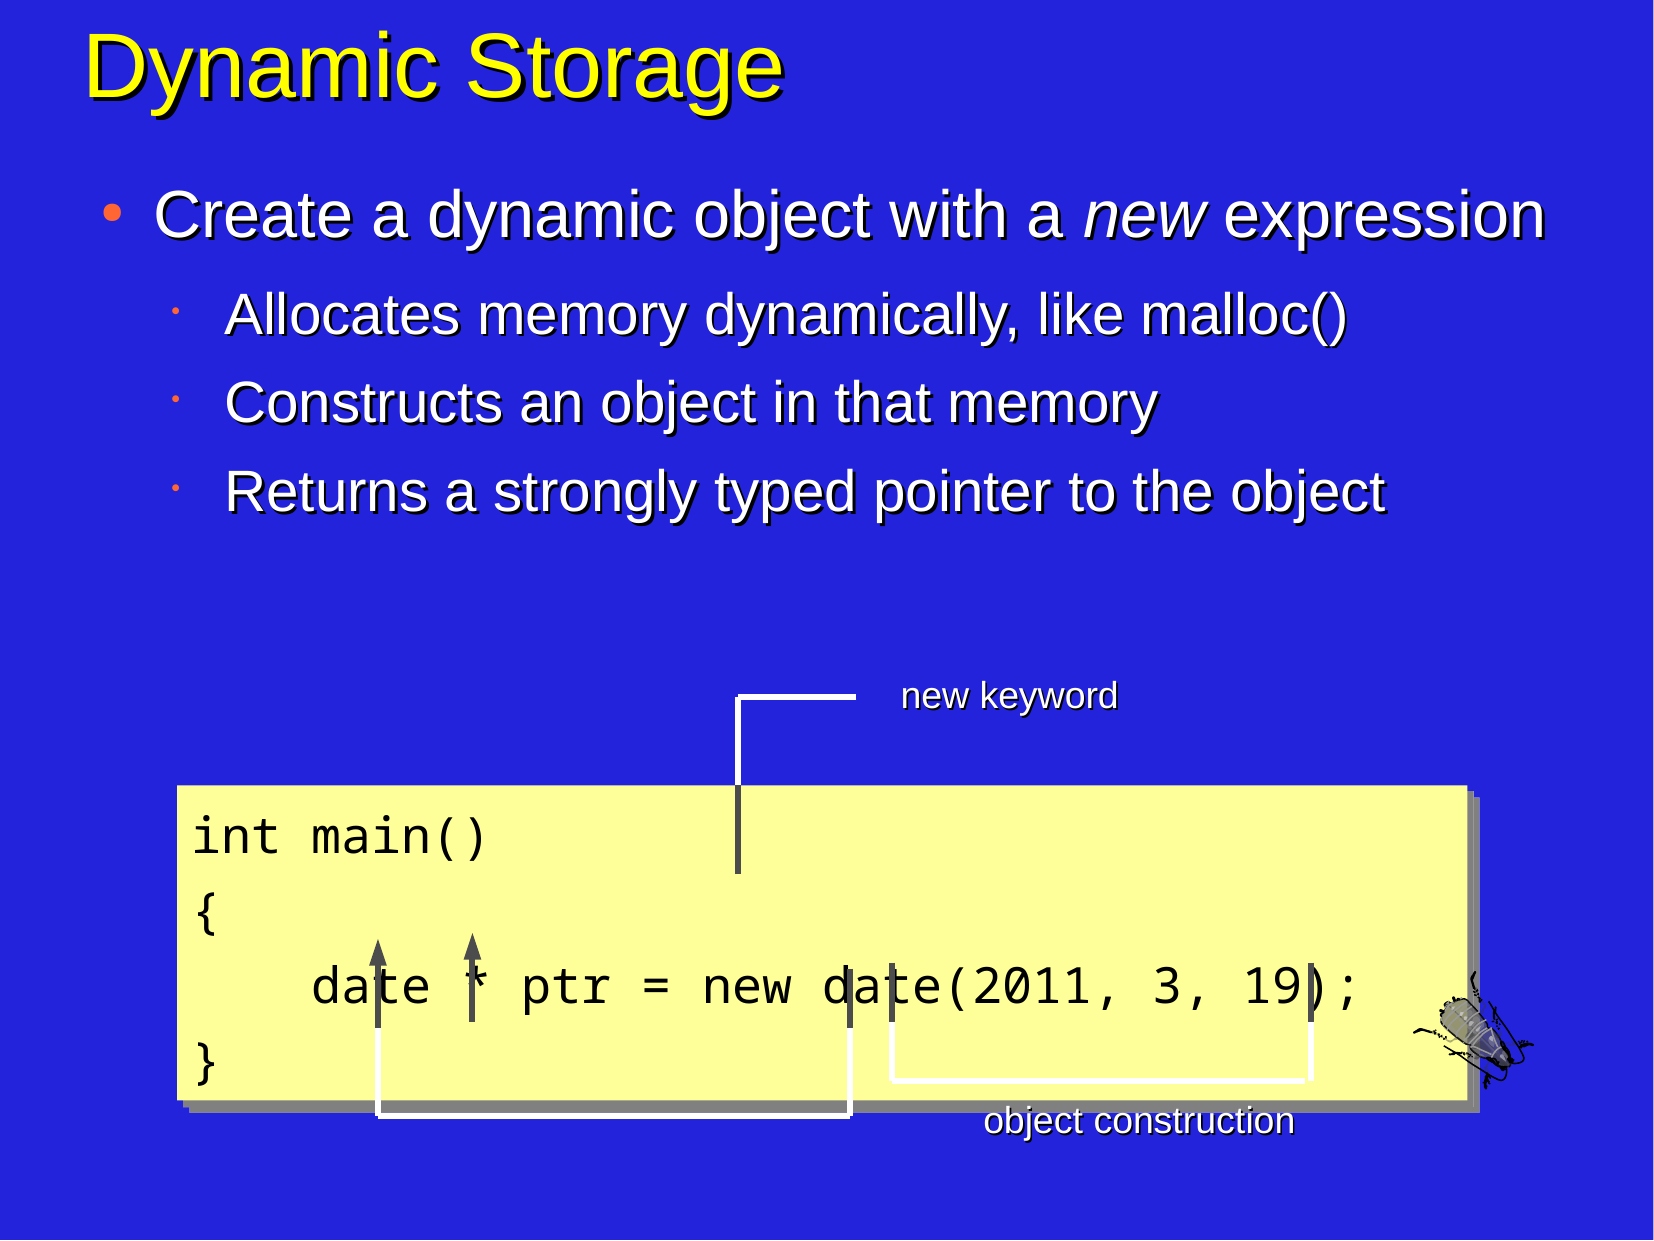

# Dynamic Storage
Create a dynamic object with a new expression
Allocates memory dynamically, like malloc()
Constructs an object in that memory
Returns a strongly typed pointer to the object
new keyword
int main()
{
 date * ptr = new date(2011, 3, 19);
}
object construction